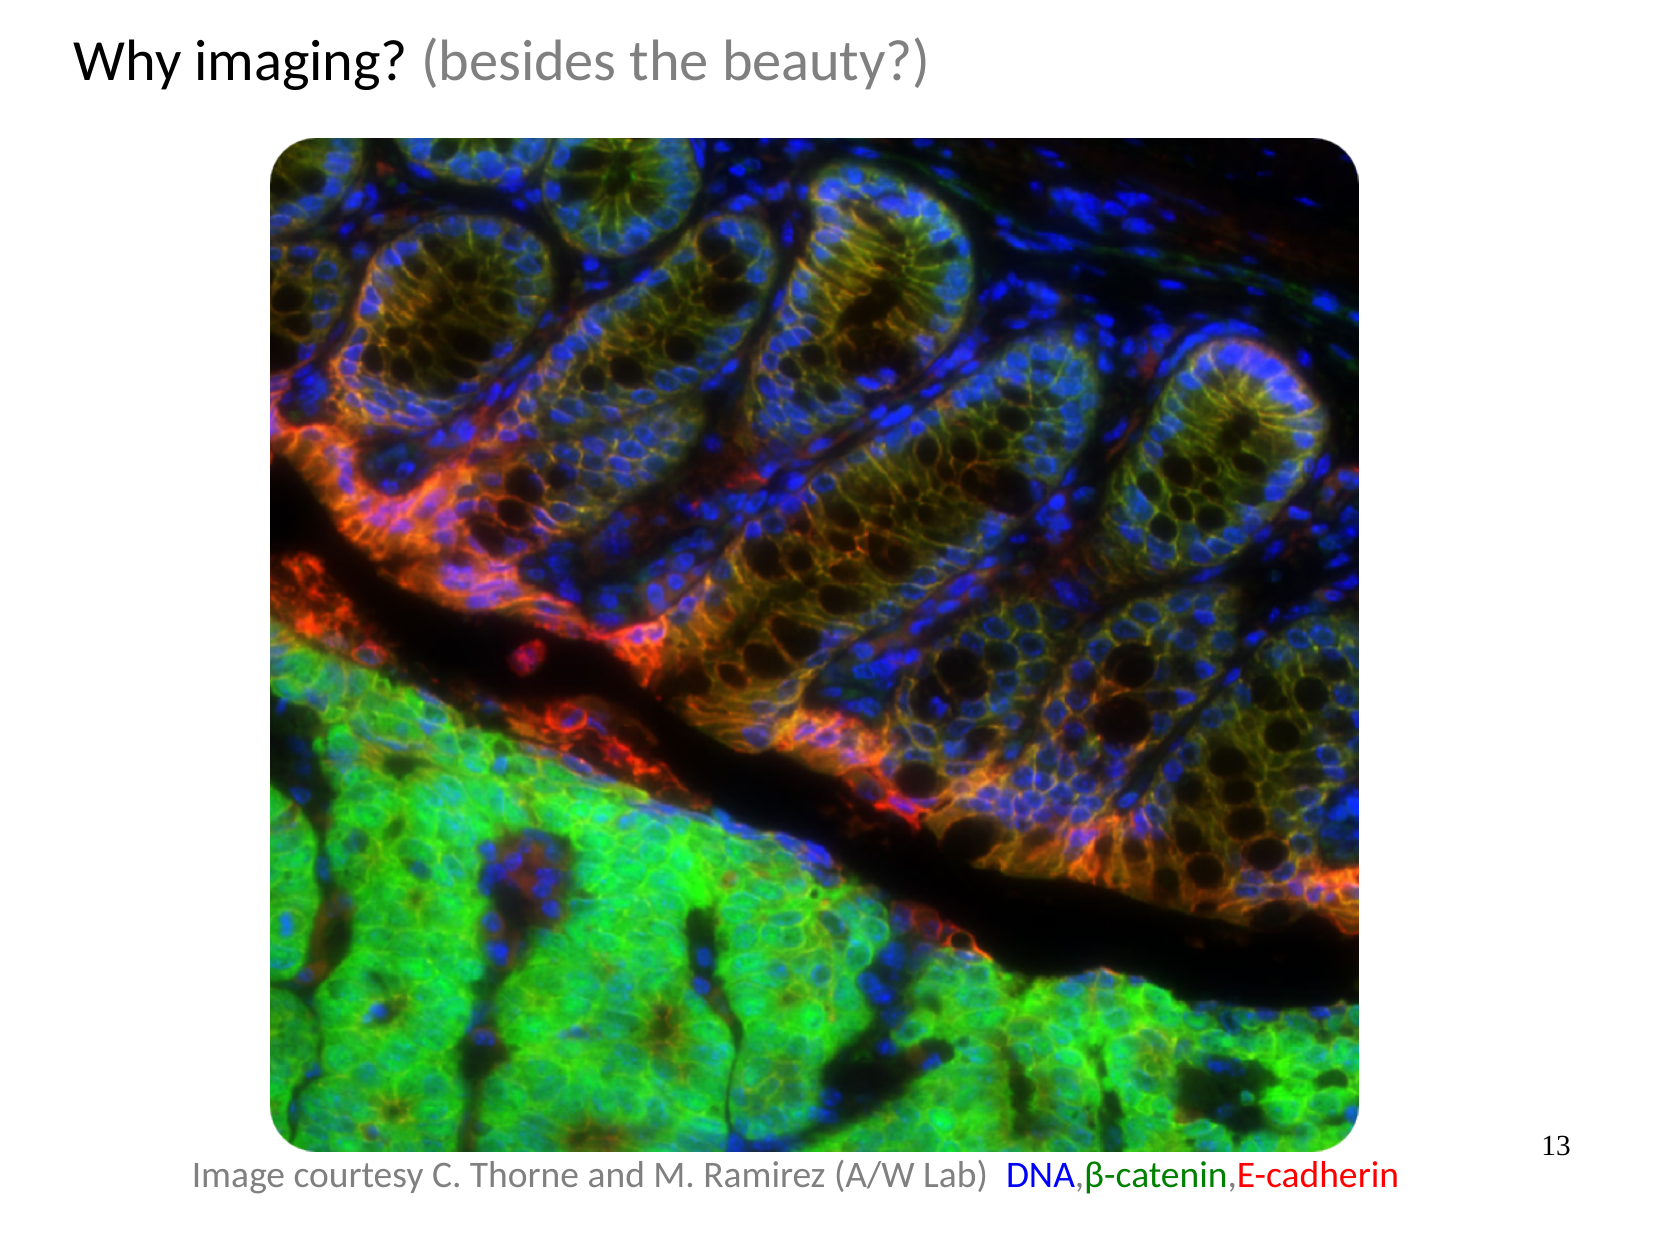

Why imaging? (besides the beauty?)
13
Image courtesy C. Thorne and M. Ramirez (A/W Lab) DNA,β-catenin,E-cadherin